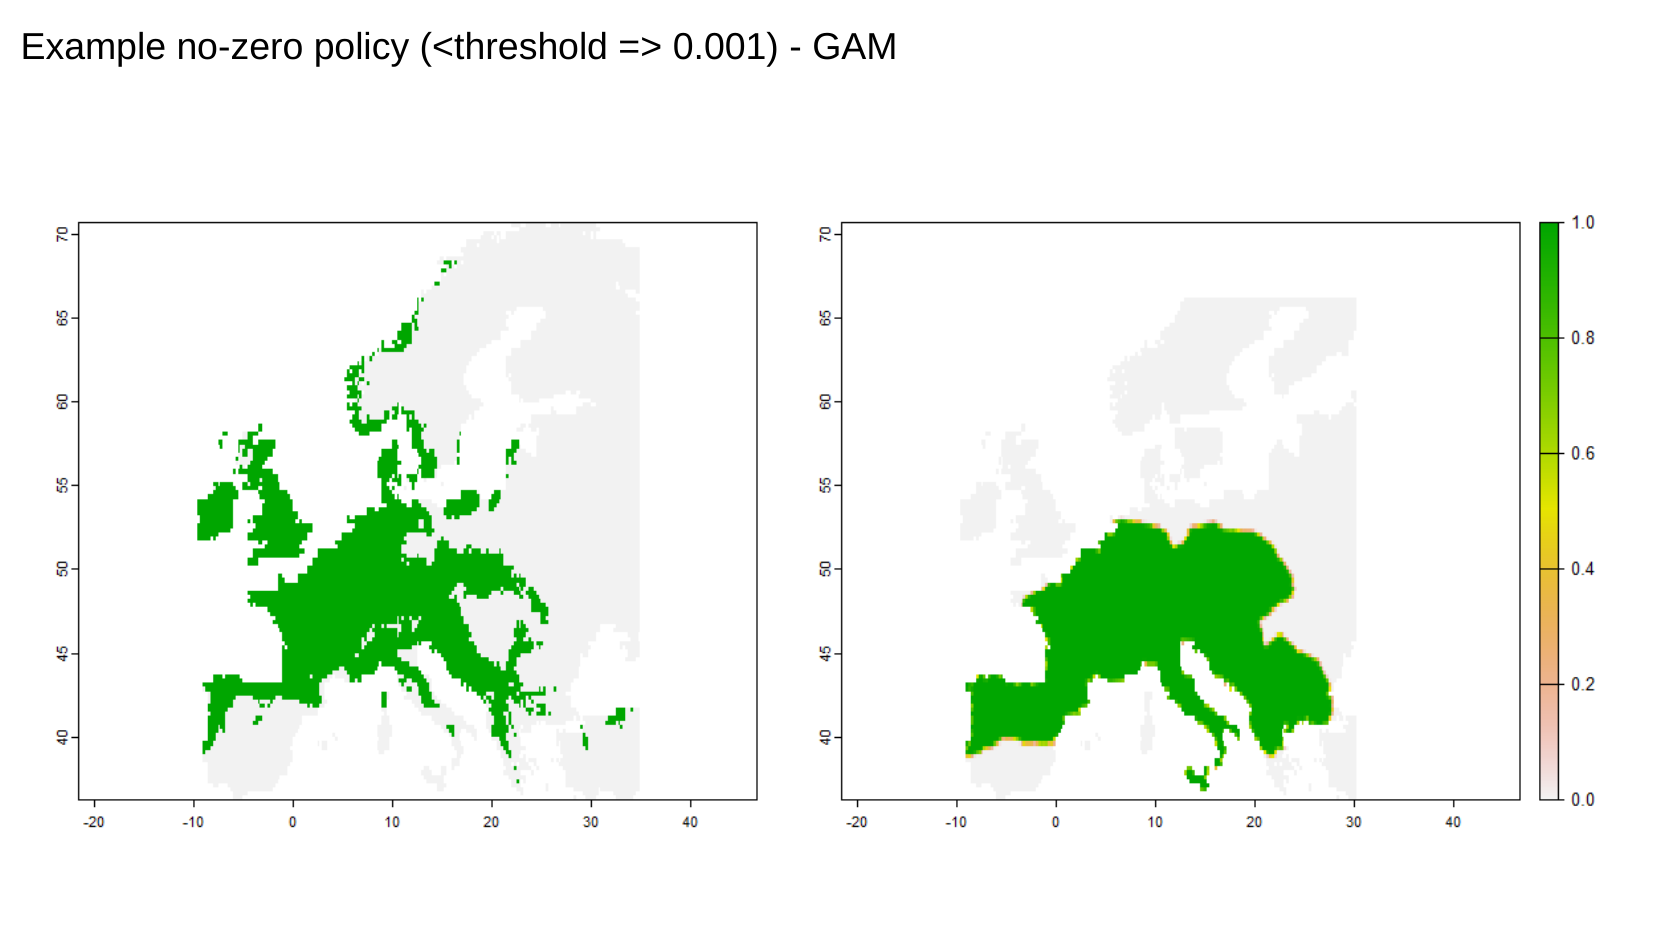

Example no-zero policy (<threshold => 0.001) - GAM